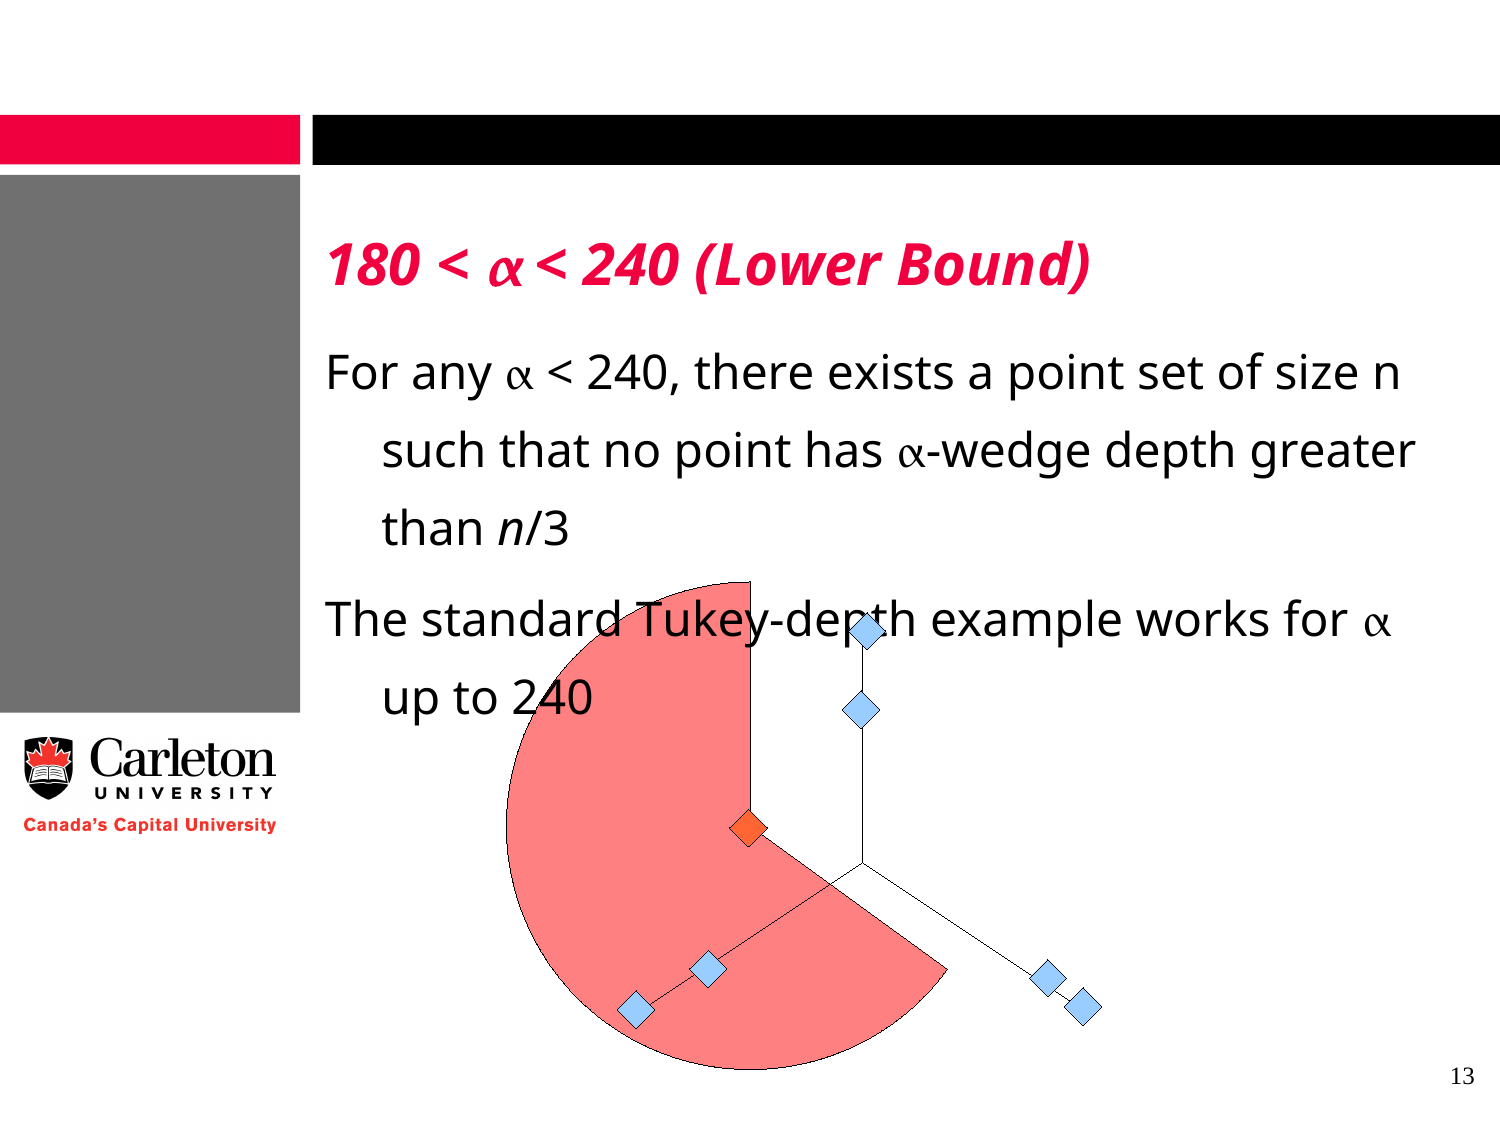

# 180 <  < 240 (Lower Bound)
For any  < 240, there exists a point set of size n such that no point has -wedge depth greater than n/3
The standard Tukey-depth example works for  up to 240
13